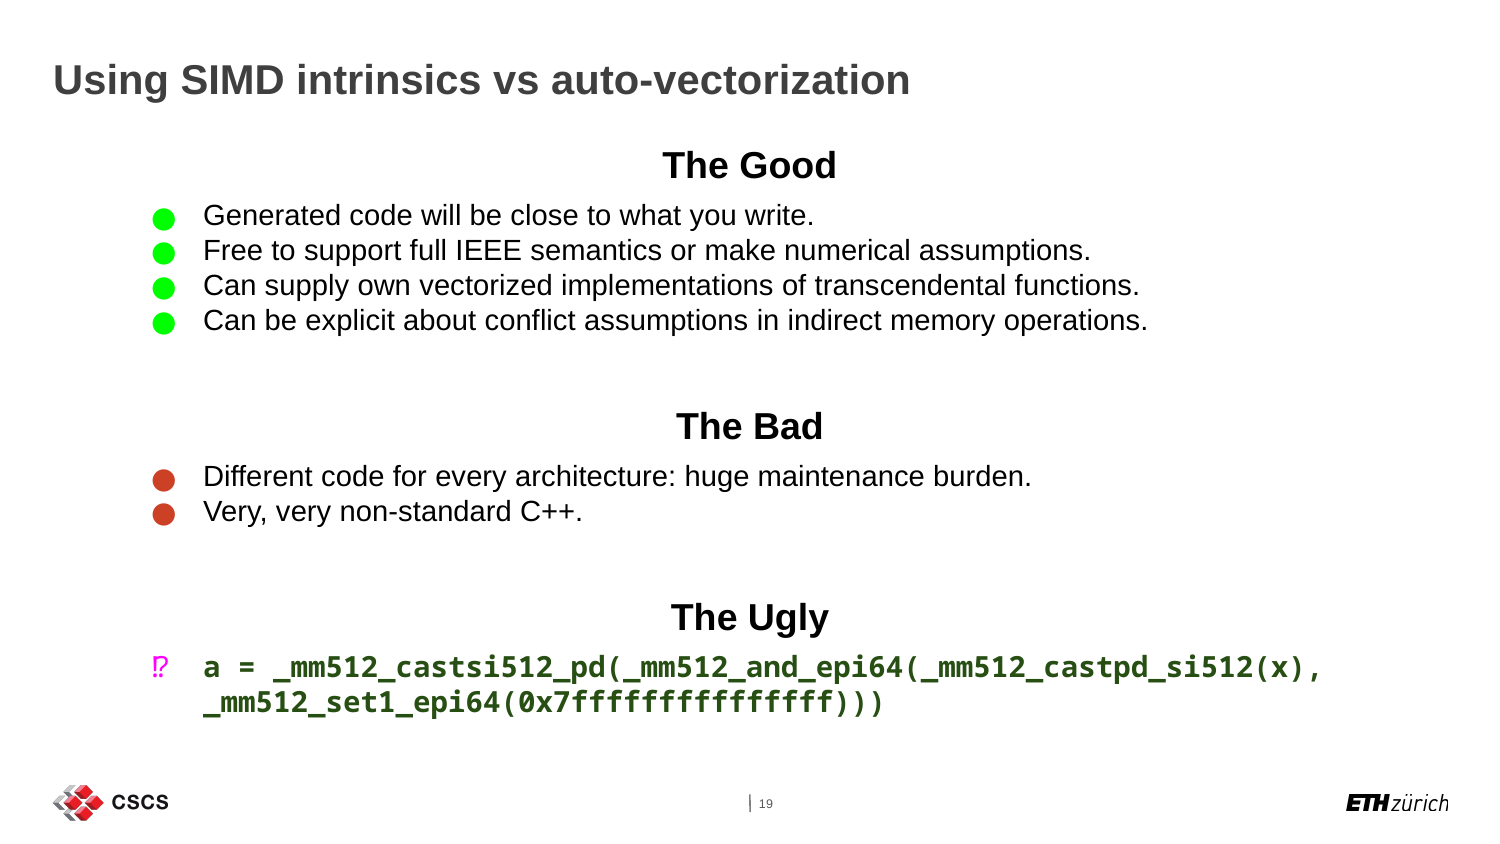

# Using SIMD intrinsics vs auto-vectorization
The Good
Generated code will be close to what you write.
Free to support full IEEE semantics or make numerical assumptions.
Can supply own vectorized implementations of transcendental functions.
Can be explicit about conflict assumptions in indirect memory operations.
The Bad
Different code for every architecture: huge maintenance burden.
Very, very non-standard C++.
The Ugly
a = _mm512_castsi512_pd(_mm512_and_epi64(_mm512_castpd_si512(x), _mm512_set1_epi64(0x7fffffffffffffff)))